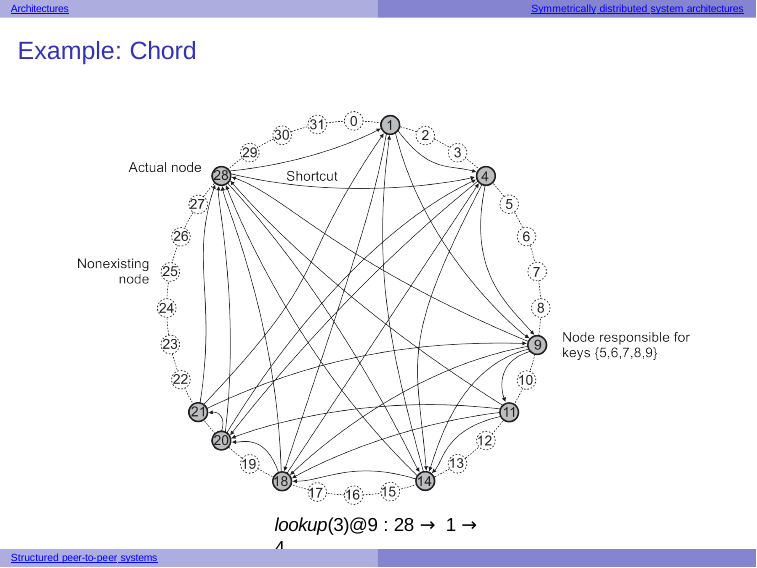

Architectures
Symmetrically distributed system architectures
Example: Chord
lookup(3)@9 : 28 → 1 → 4
Structured peer-to-peer systems